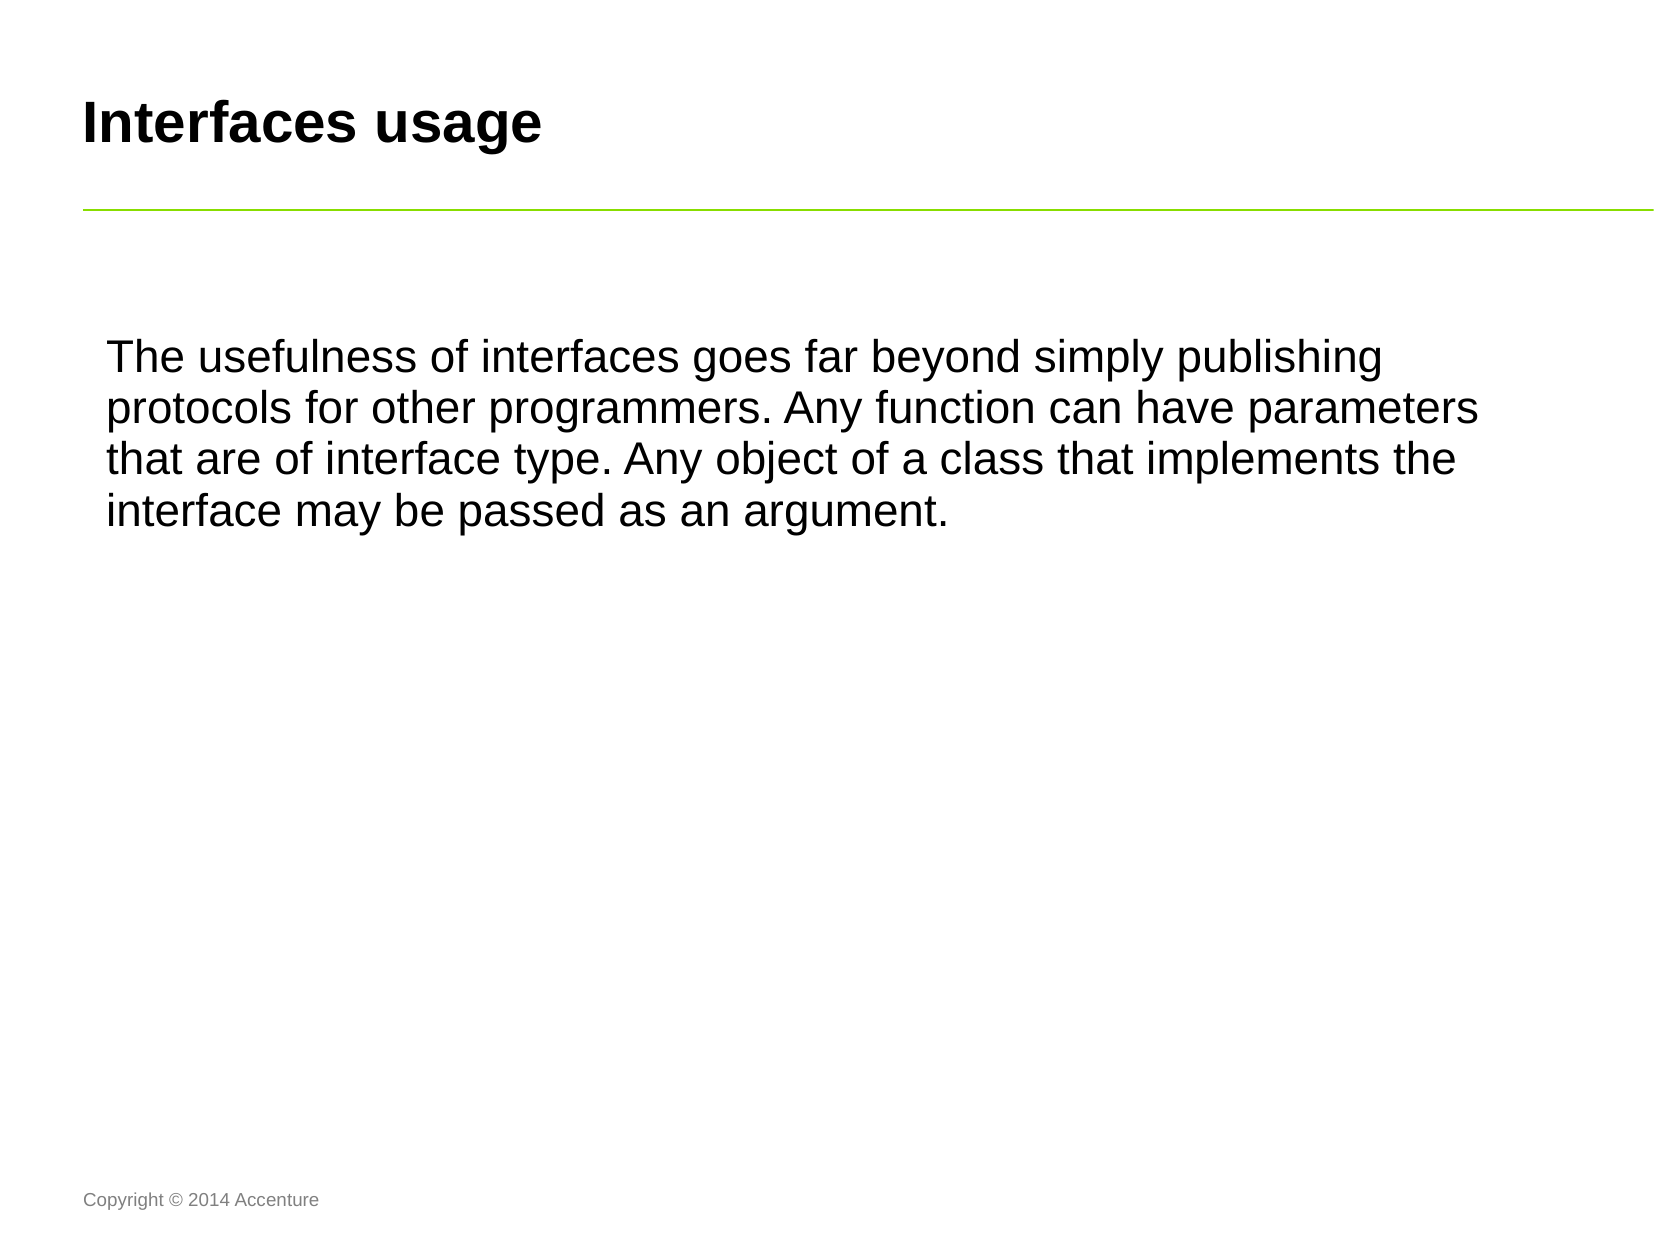

# Interfaces usage
The usefulness of interfaces goes far beyond simply publishing protocols for other programmers. Any function can have parameters that are of interface type. Any object of a class that implements the interface may be passed as an argument.